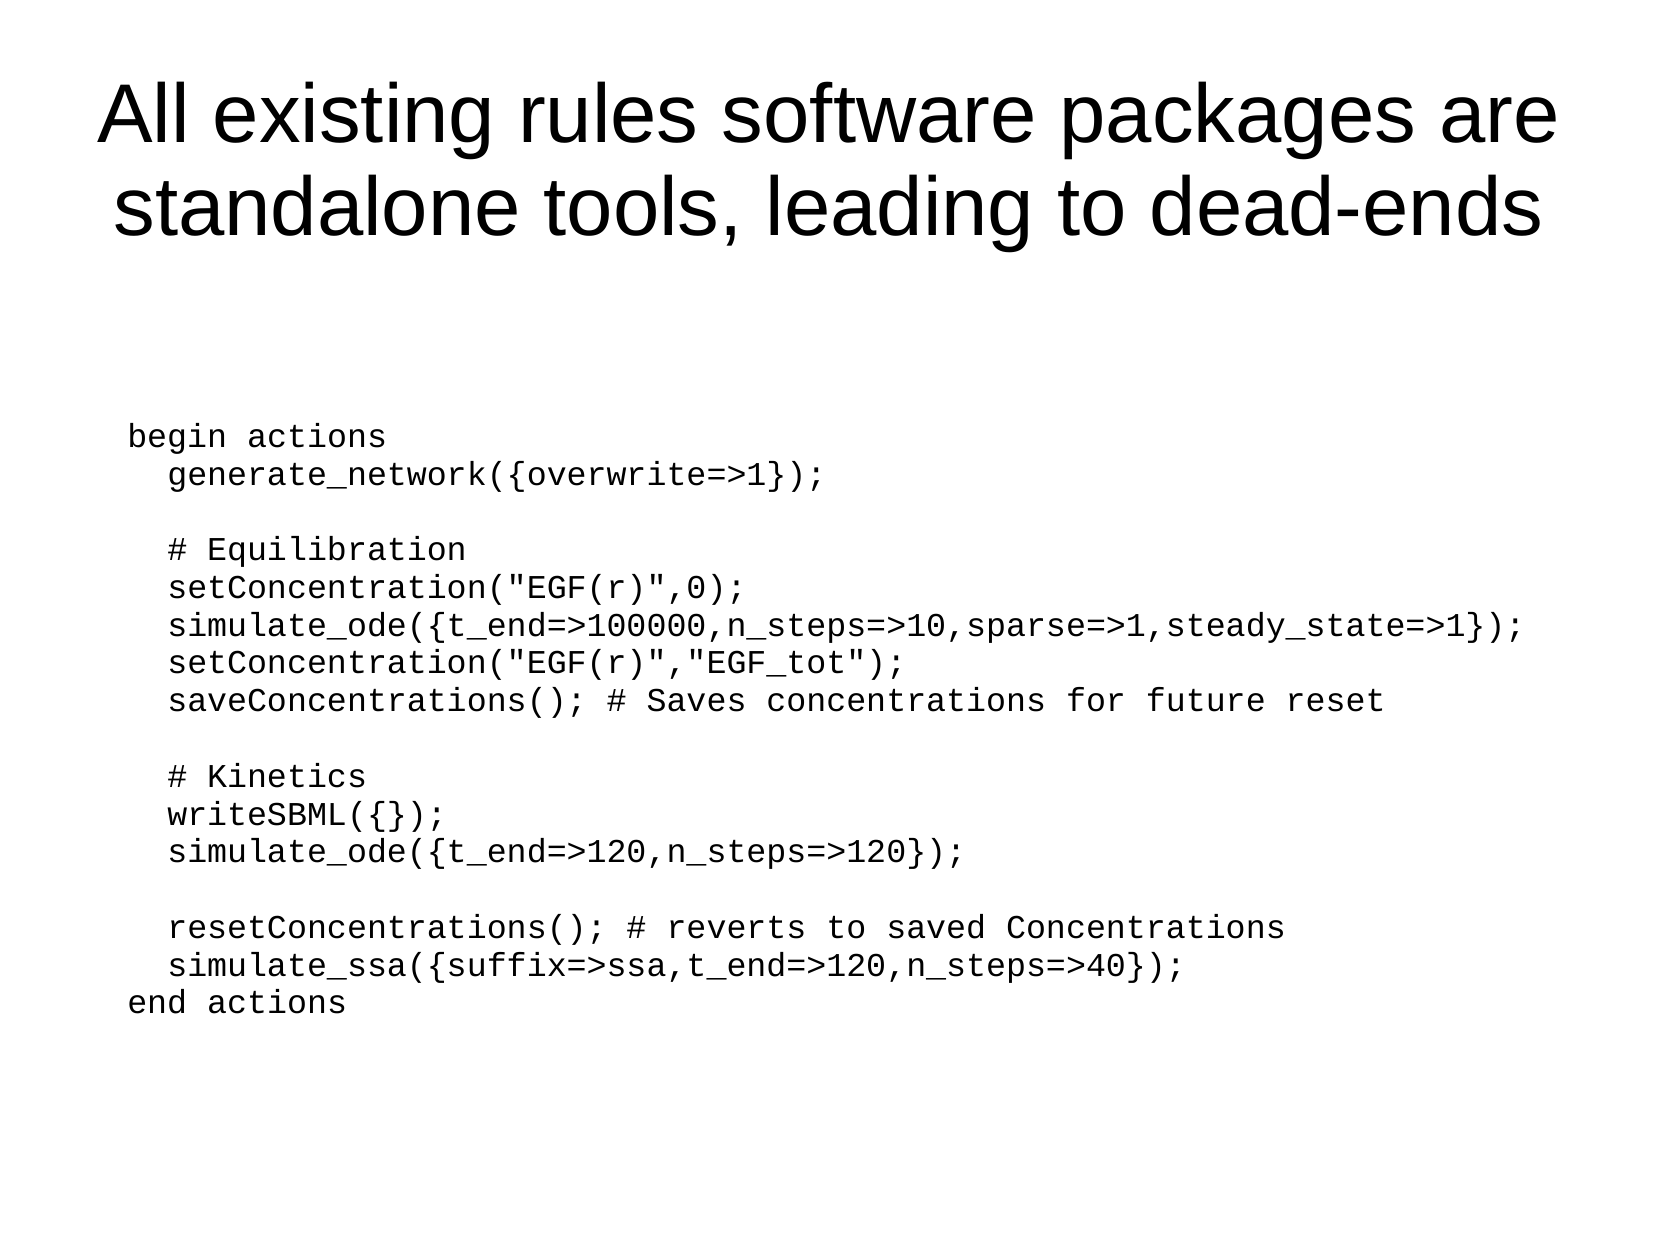

# All existing rules software packages are standalone tools, leading to dead-ends
begin actions
 generate_network({overwrite=>1});
 # Equilibration
 setConcentration("EGF(r)",0);
 simulate_ode({t_end=>100000,n_steps=>10,sparse=>1,steady_state=>1});
 setConcentration("EGF(r)","EGF_tot");
 saveConcentrations(); # Saves concentrations for future reset
 # Kinetics
 writeSBML({});
 simulate_ode({t_end=>120,n_steps=>120});
 resetConcentrations(); # reverts to saved Concentrations
 simulate_ssa({suffix=>ssa,t_end=>120,n_steps=>40});
end actions